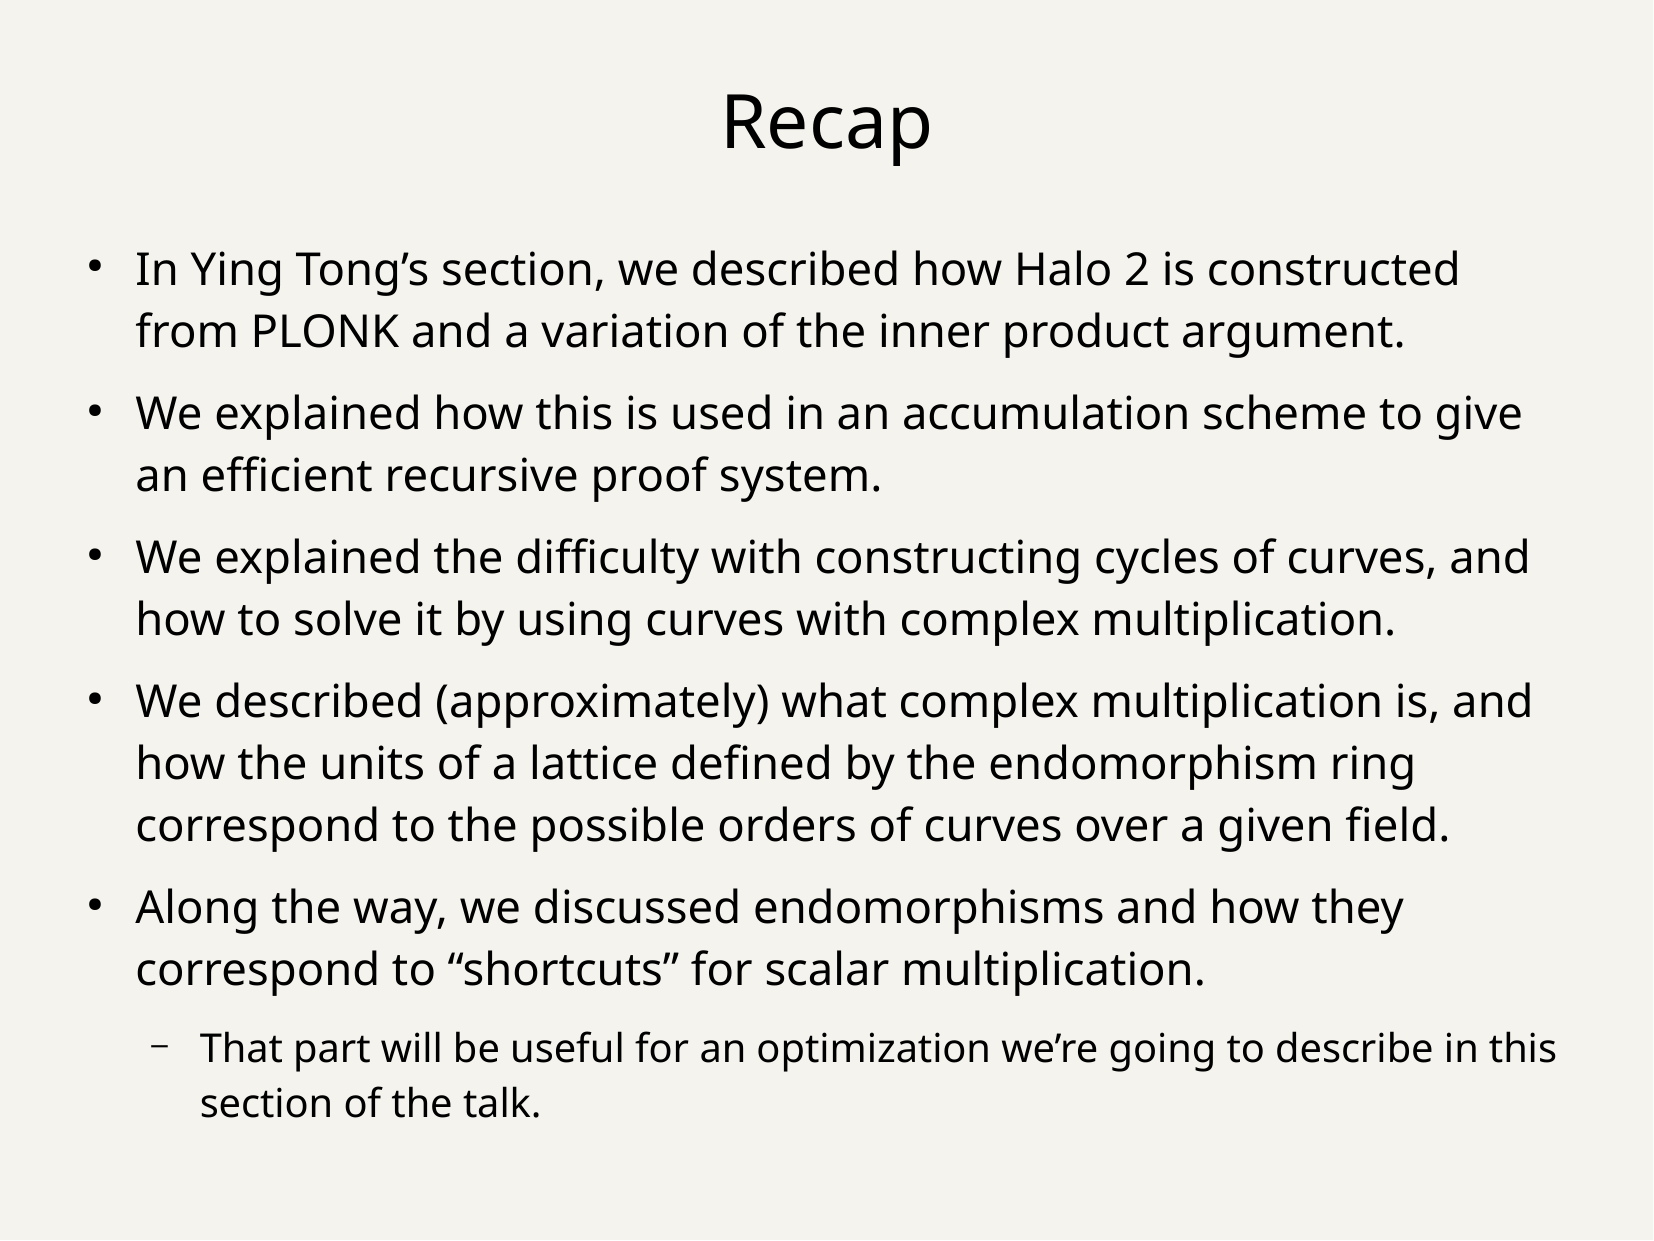

# Recap
In Ying Tong’s section, we described how Halo 2 is constructed from PLONK and a variation of the inner product argument.
We explained how this is used in an accumulation scheme to give an efficient recursive proof system.
We explained the difficulty with constructing cycles of curves, and how to solve it by using curves with complex multiplication.
We described (approximately) what complex multiplication is, and how the units of a lattice defined by the endomorphism ring correspond to the possible orders of curves over a given field.
Along the way, we discussed endomorphisms and how they correspond to “shortcuts” for scalar multiplication.
That part will be useful for an optimization we’re going to describe in this section of the talk.